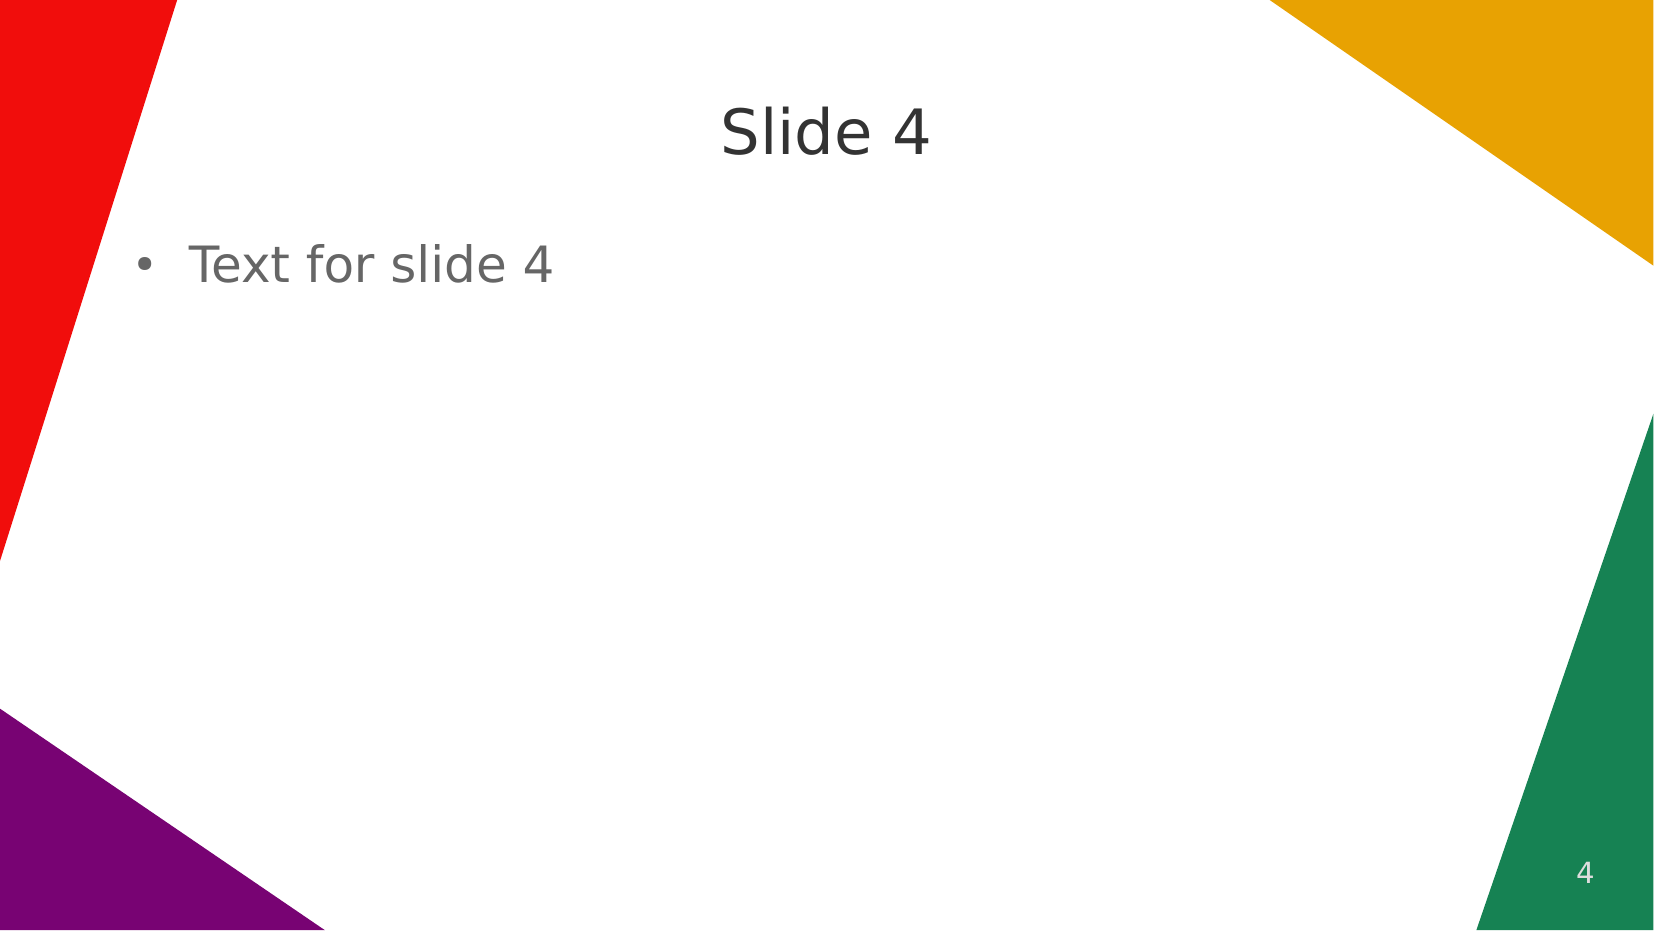

# Slide 4
Text for slide 4
4